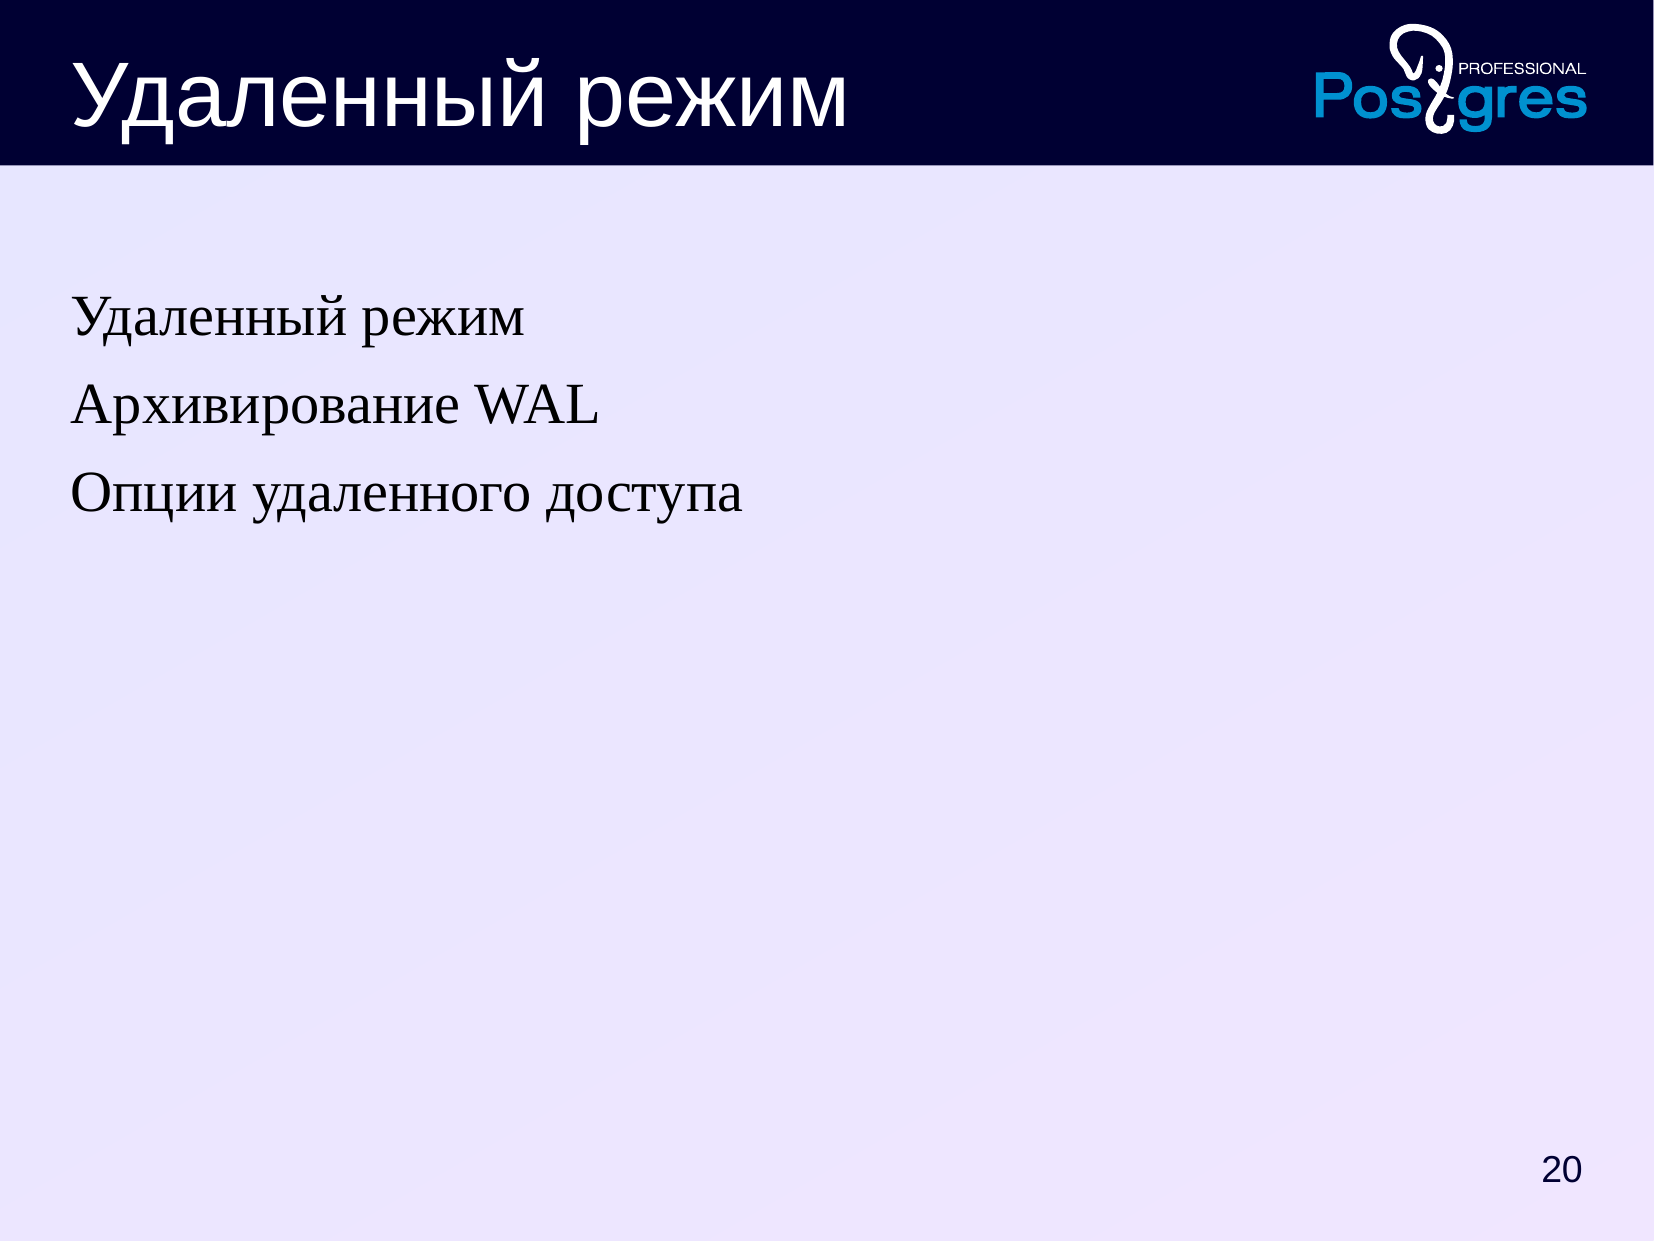

# Удаленный режим
Удаленный режим
Архивирование WAL
Опции удаленного доступа